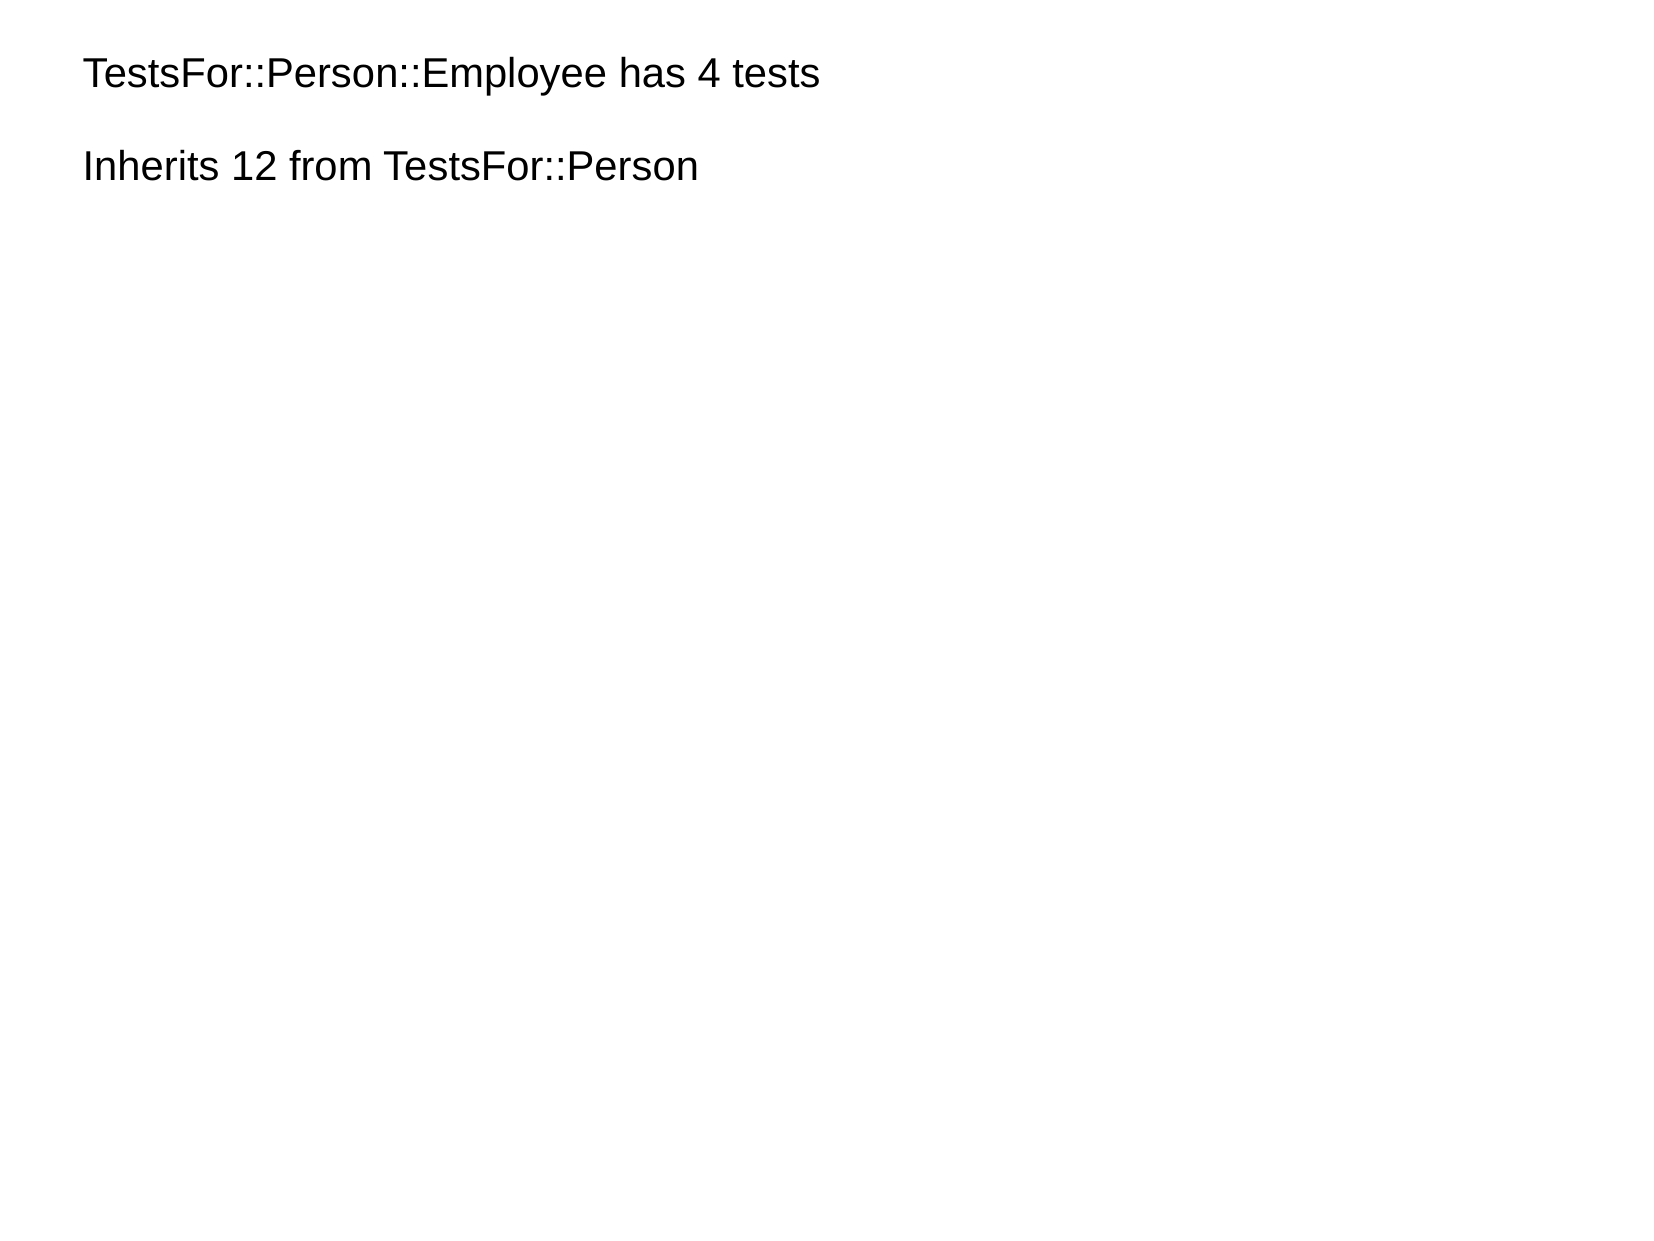

# TestsFor::Person::Employee has 4 tests
Inherits 12 from TestsFor::Person